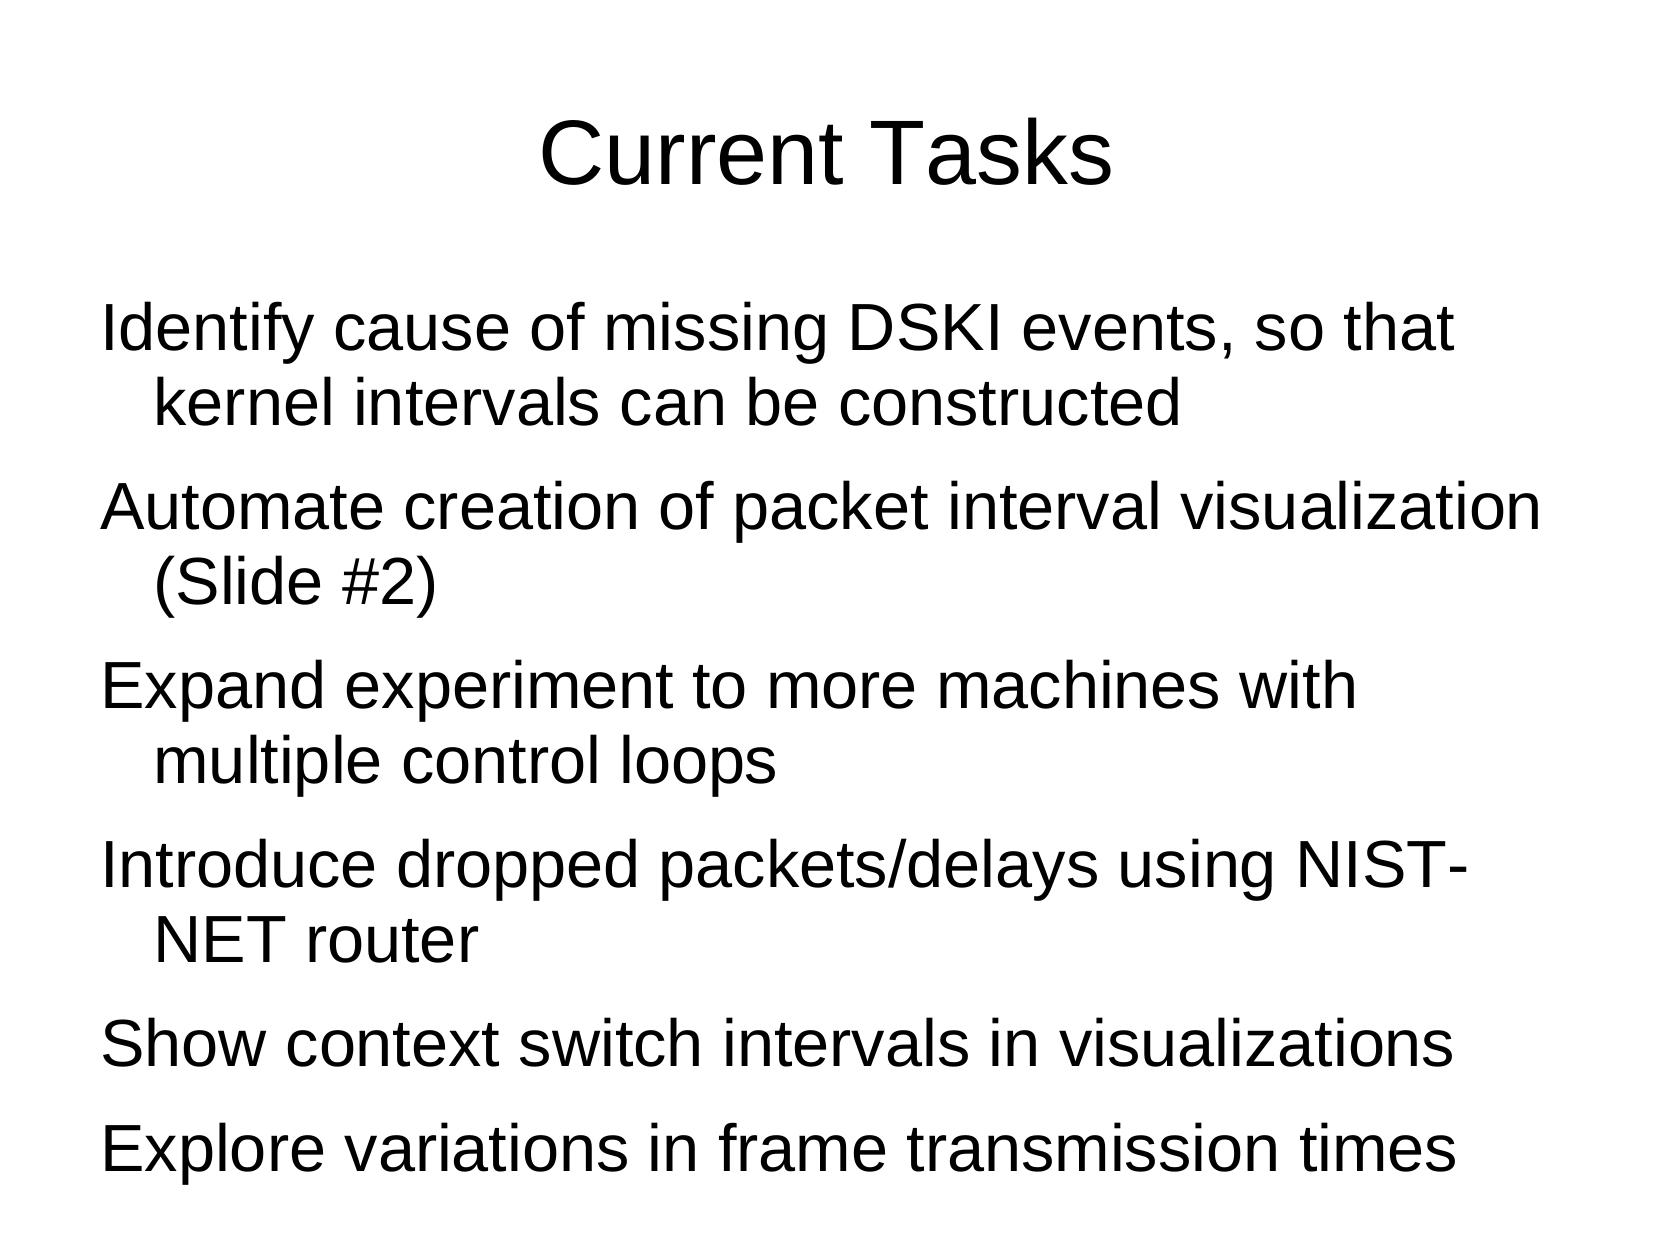

# Current Tasks
Identify cause of missing DSKI events, so that kernel intervals can be constructed
Automate creation of packet interval visualization (Slide #2)
Expand experiment to more machines with multiple control loops
Introduce dropped packets/delays using NIST-NET router
Show context switch intervals in visualizations
Explore variations in frame transmission times